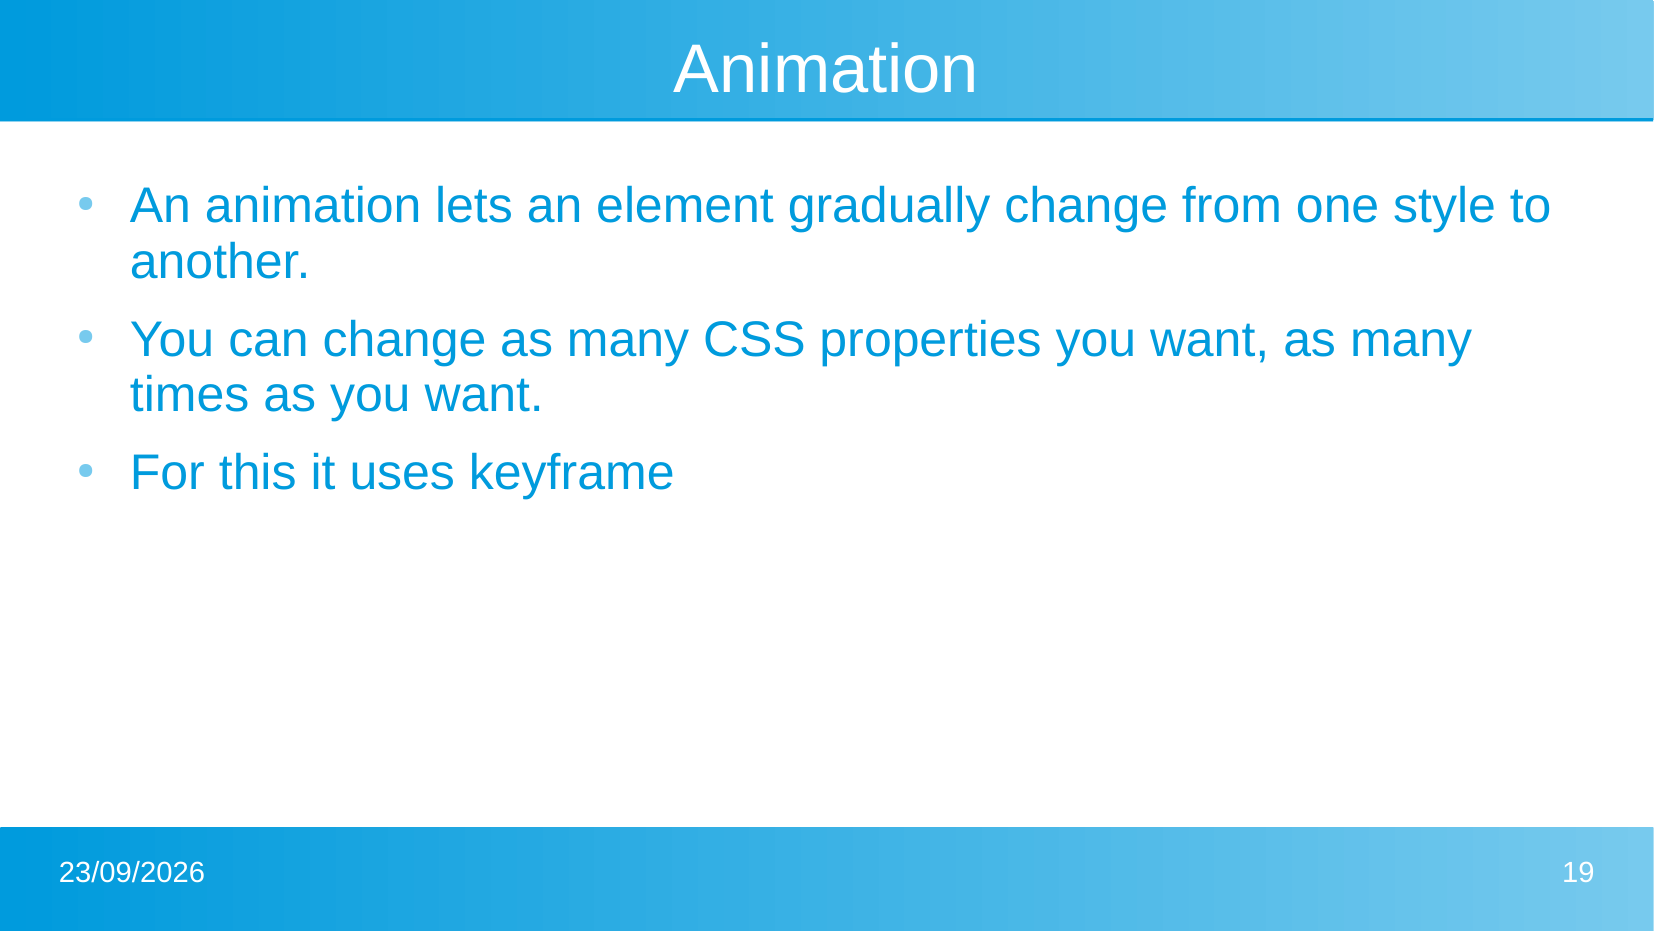

# Animation
An animation lets an element gradually change from one style to another.
You can change as many CSS properties you want, as many times as you want.
For this it uses keyframe
19